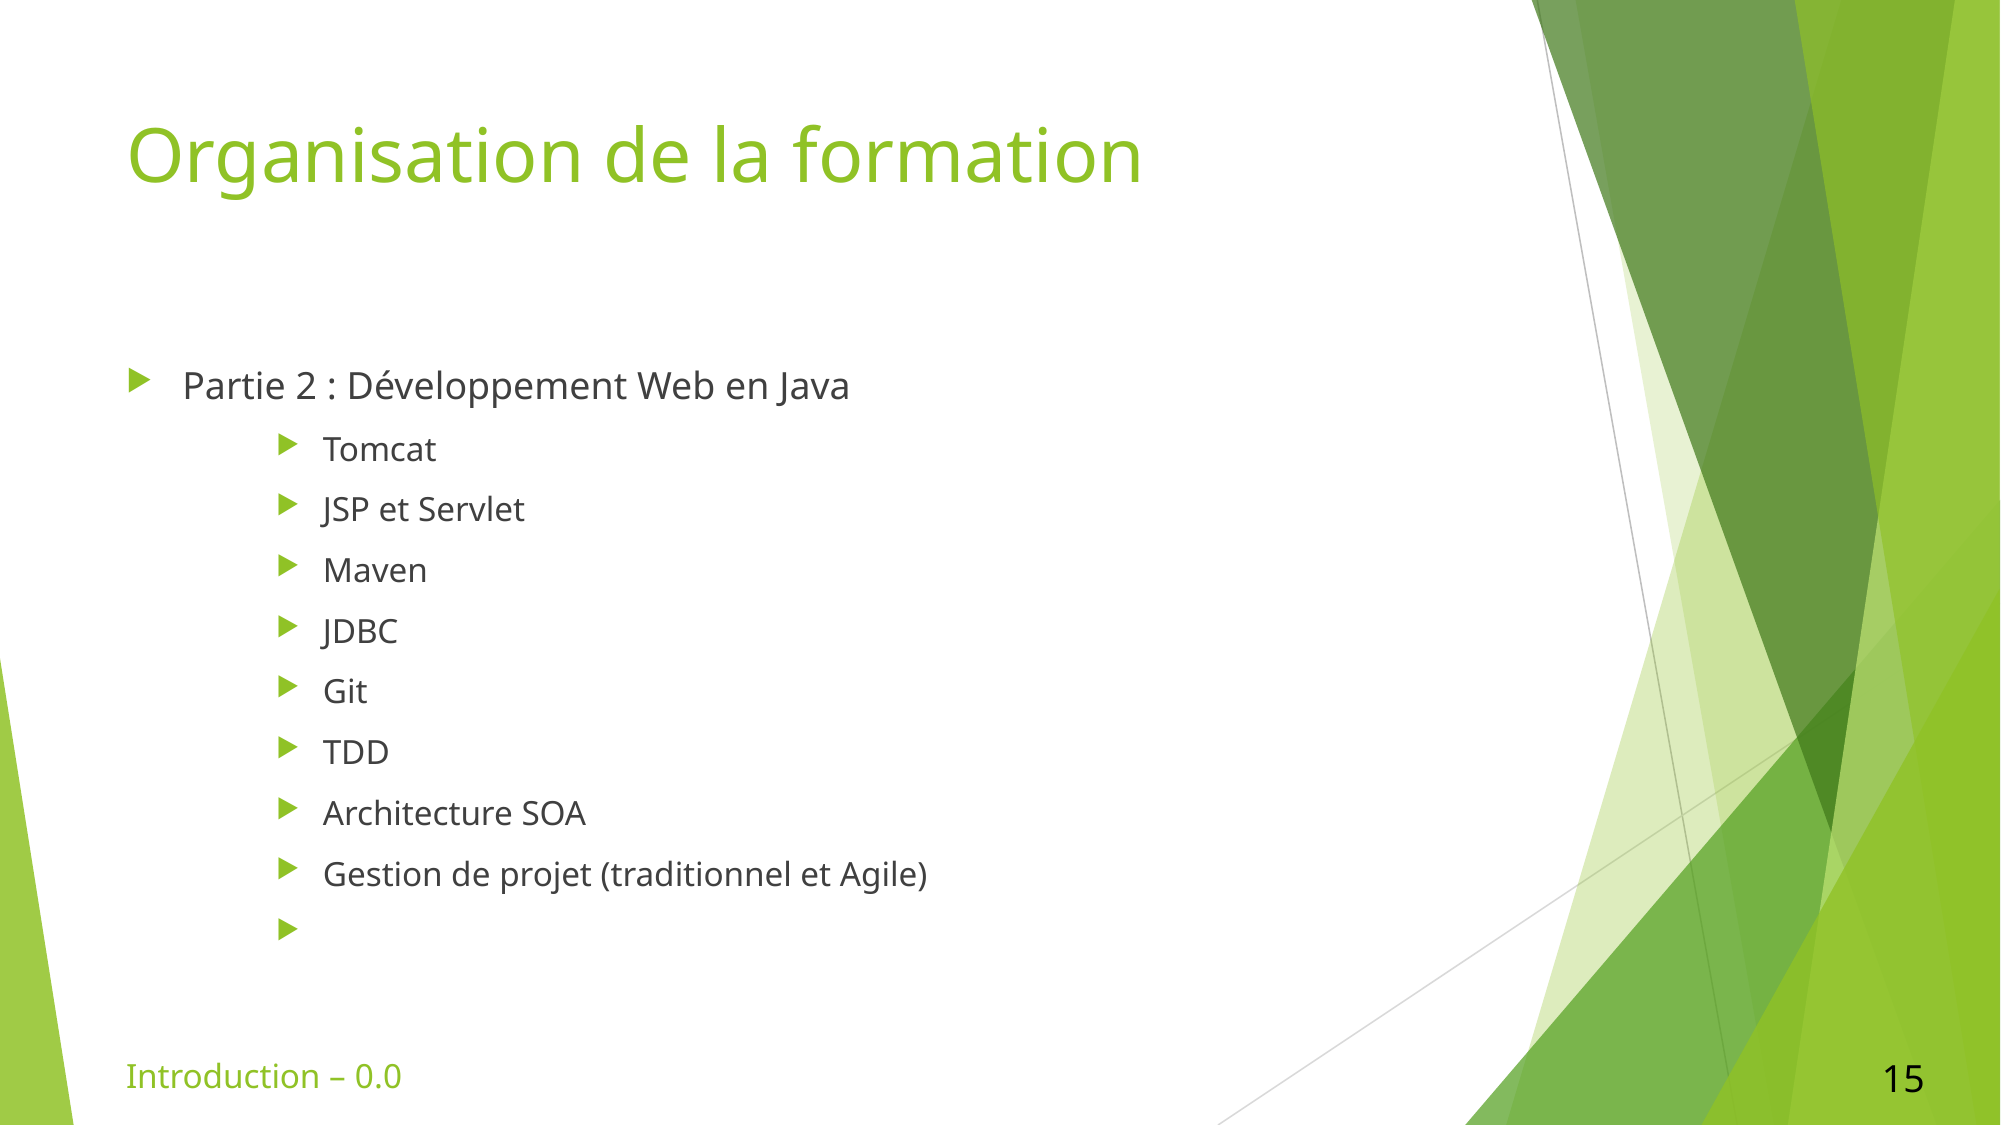

# Organisation de la formation
Partie 2 : Développement Web en Java
Tomcat
JSP et Servlet
Maven
JDBC
Git
TDD
Architecture SOA
Gestion de projet (traditionnel et Agile)
Introduction – 0.0